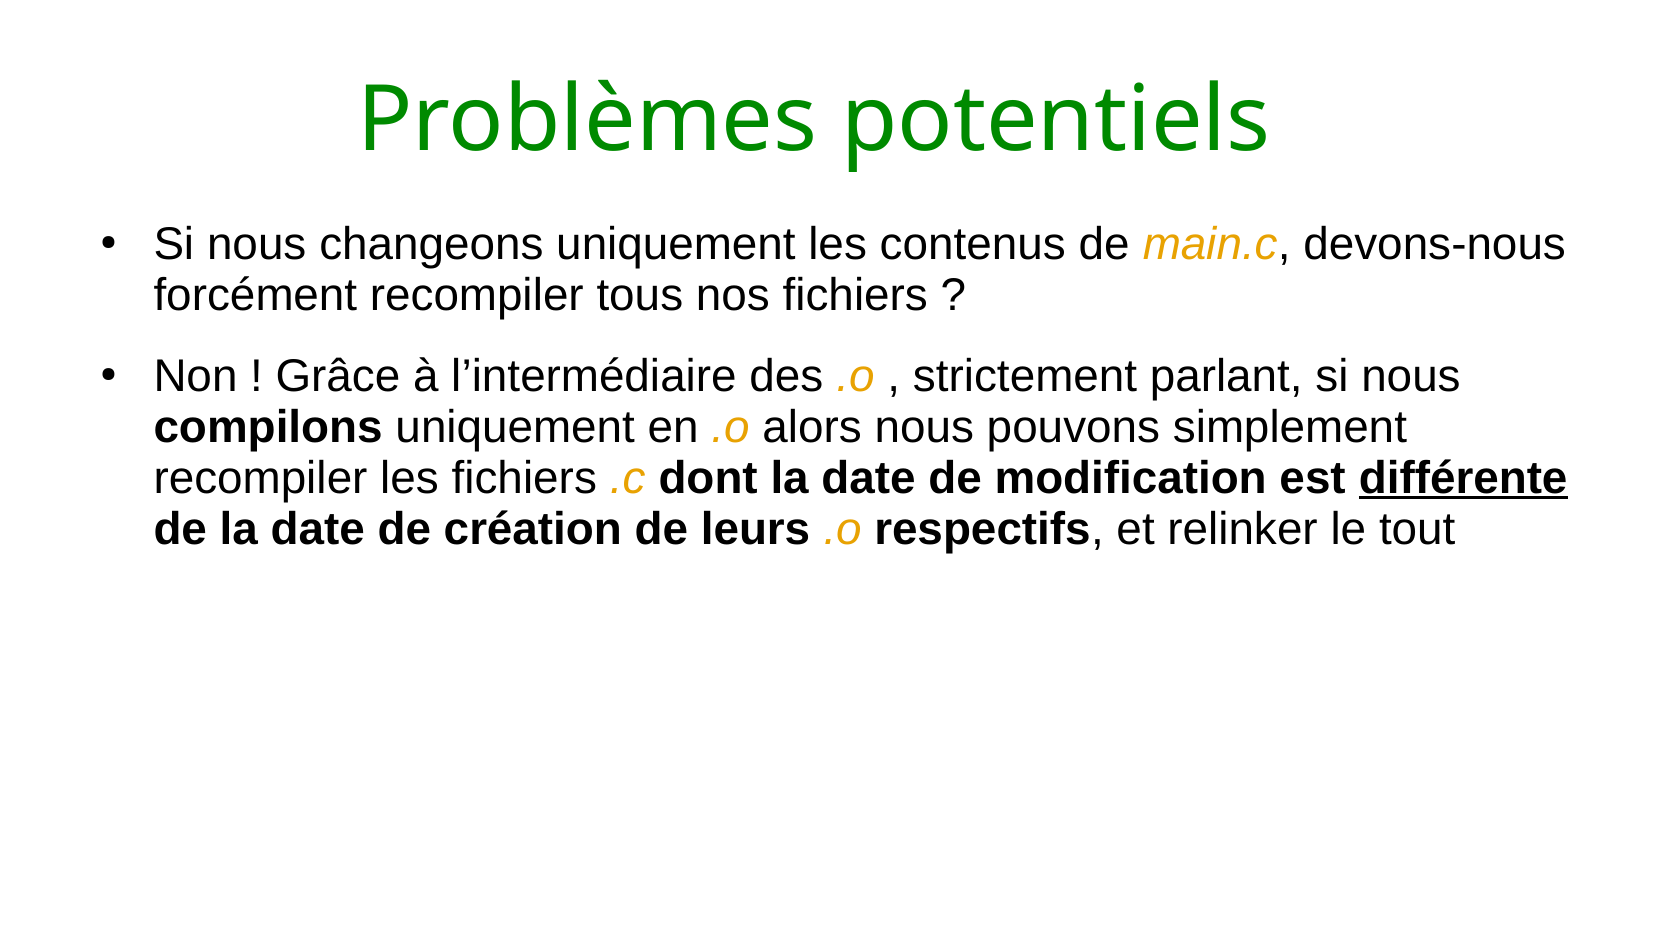

# Problèmes potentiels
Si nous changeons uniquement les contenus de main.c, devons-nous forcément recompiler tous nos fichiers ?
Non ! Grâce à l’intermédiaire des .o , strictement parlant, si nous compilons uniquement en .o alors nous pouvons simplement recompiler les fichiers .c dont la date de modification est différente de la date de création de leurs .o respectifs, et relinker le tout